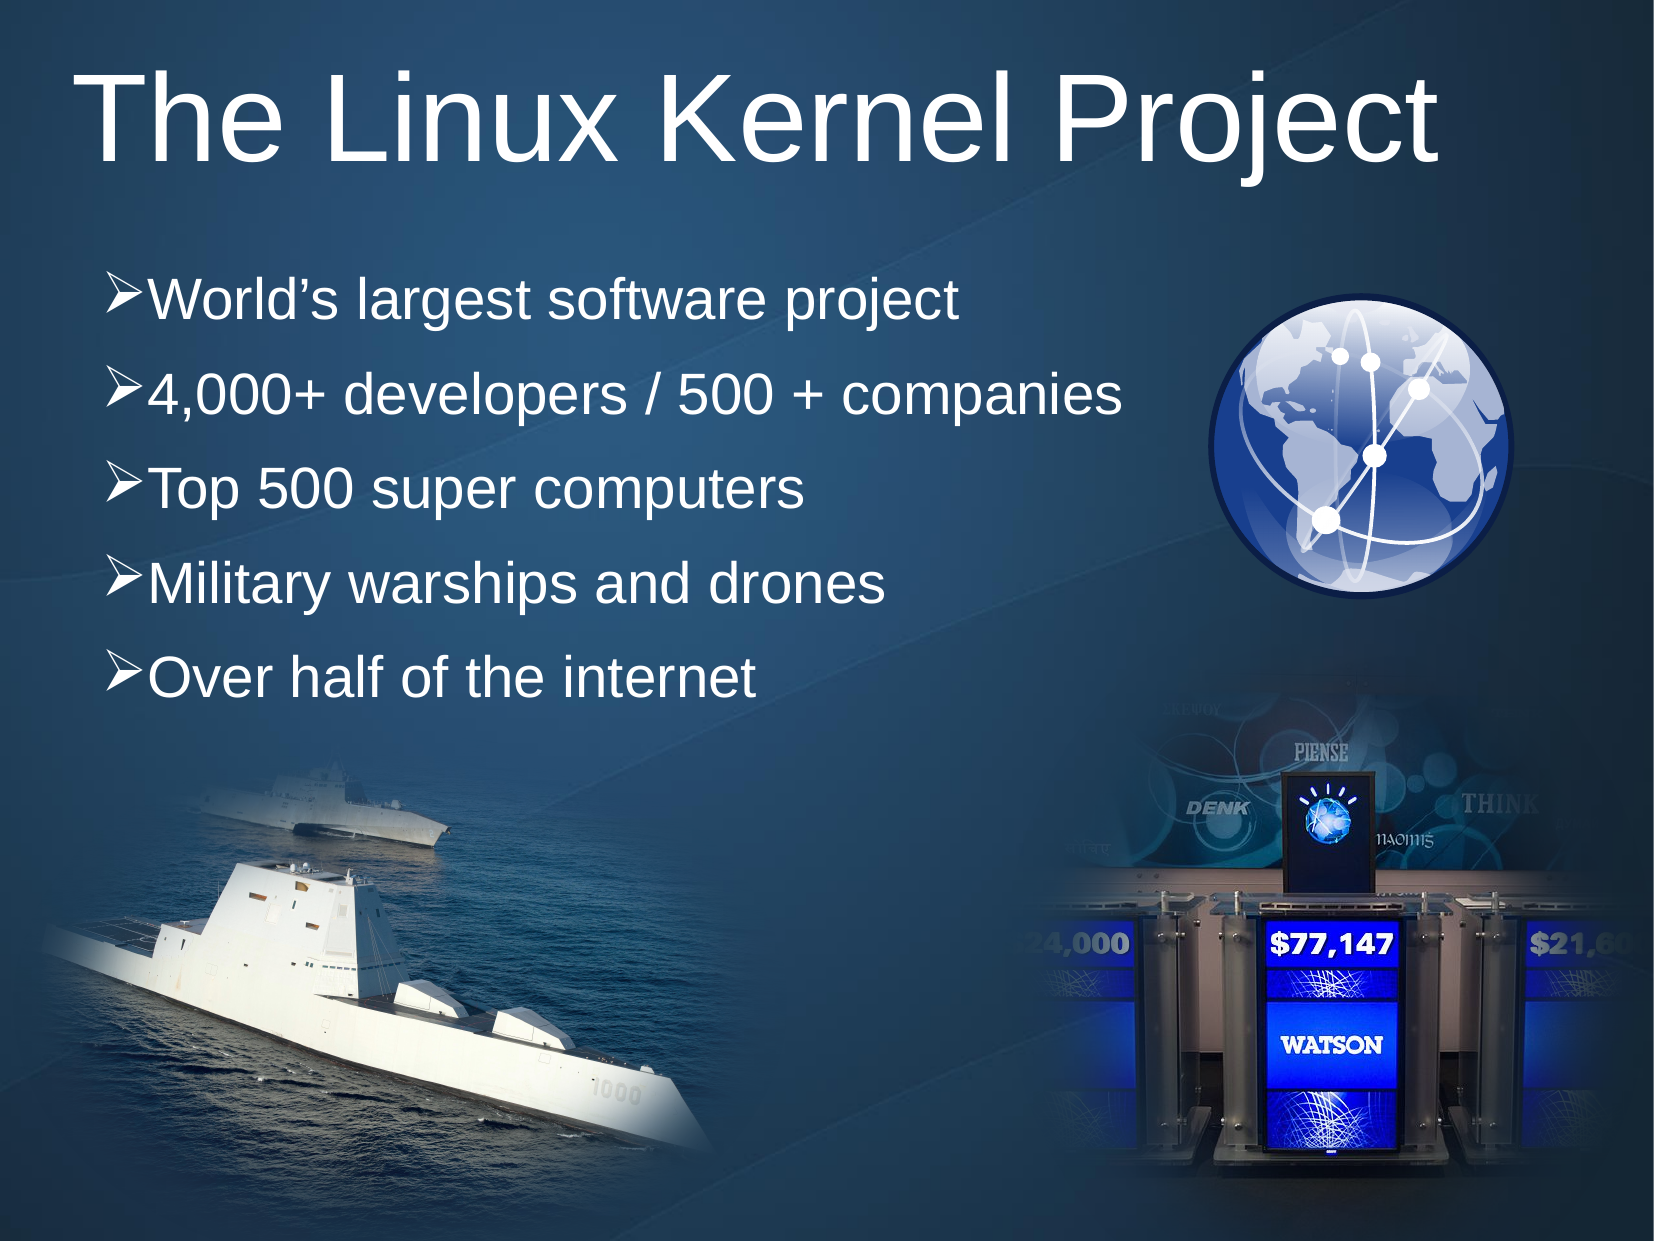

The Linux Kernel Project
World’s largest software project
4,000+ developers / 500 + companies
Top 500 super computers
Military warships and drones
Over half of the internet